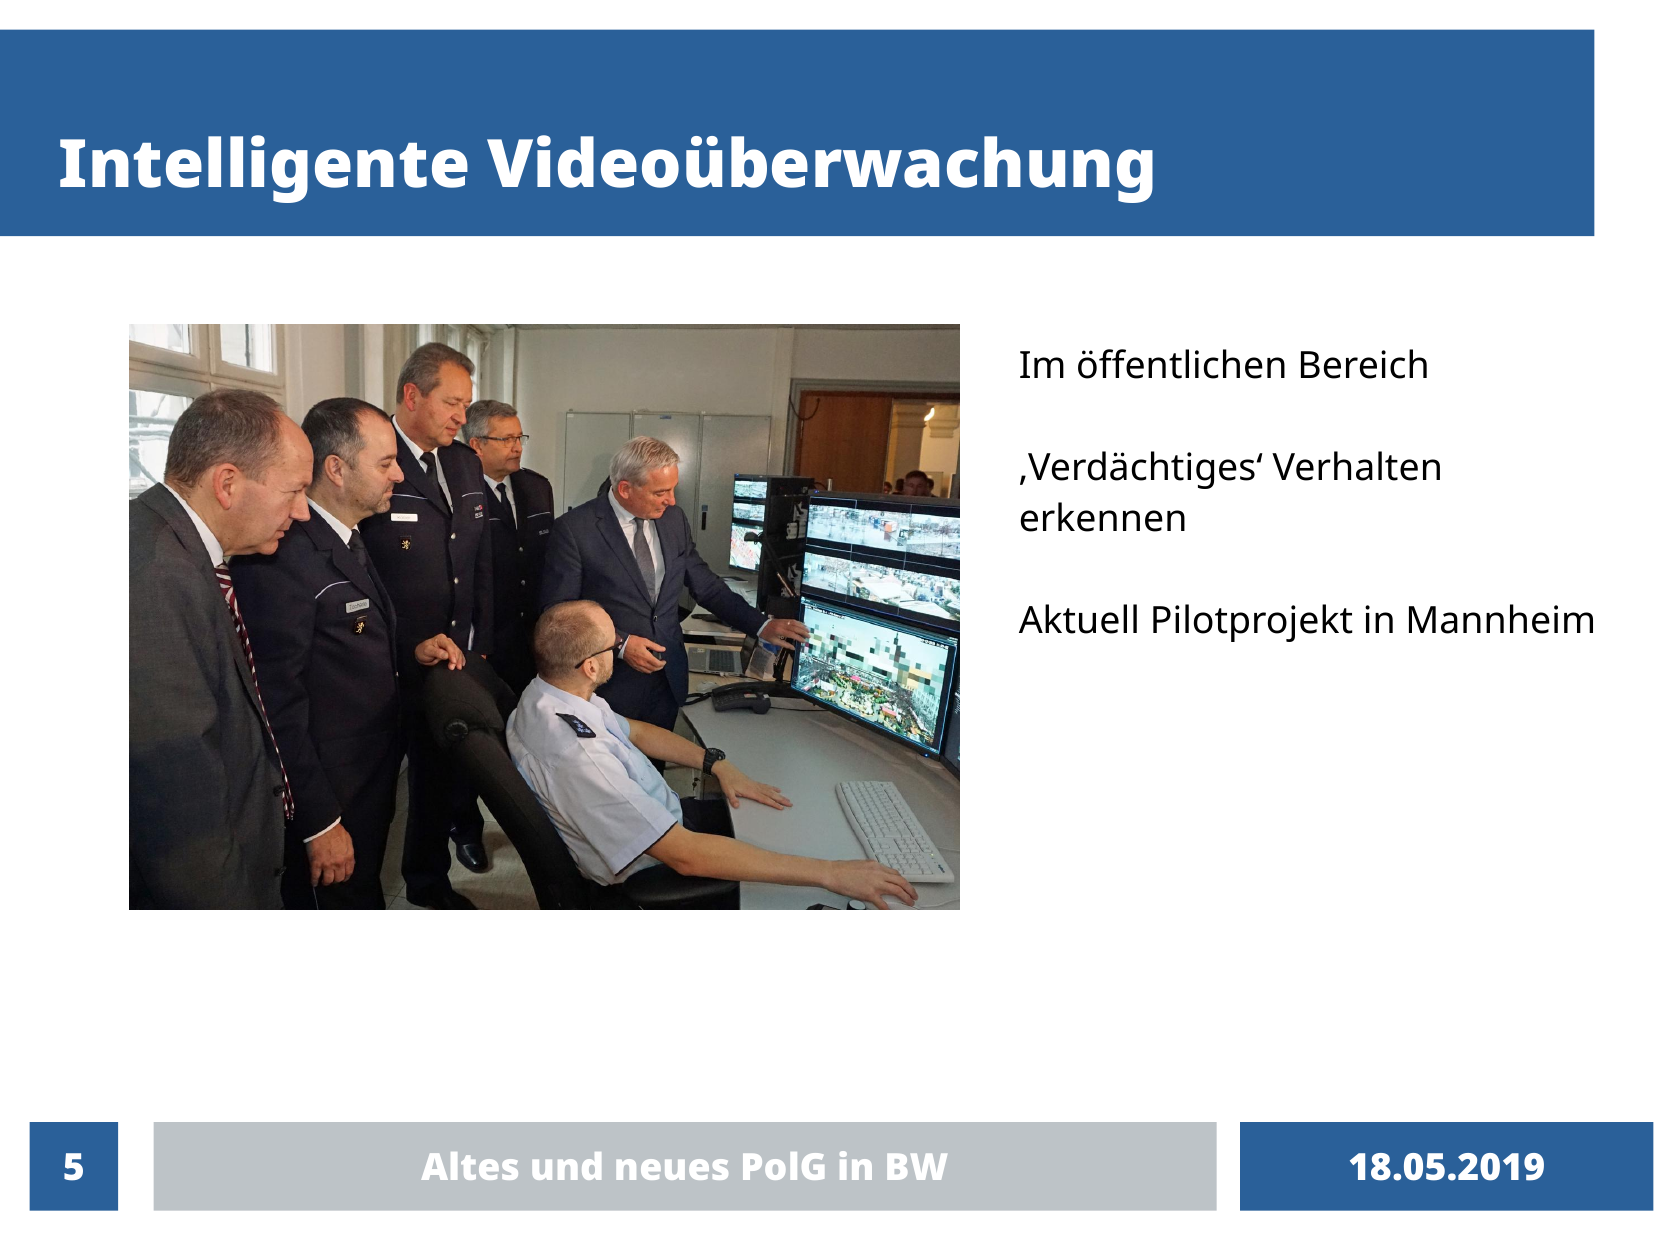

# Intelligente Videoüberwachung
Im öffentlichen Bereich
‚Verdächtiges‘ Verhalten erkennen
Aktuell Pilotprojekt in Mannheim
5